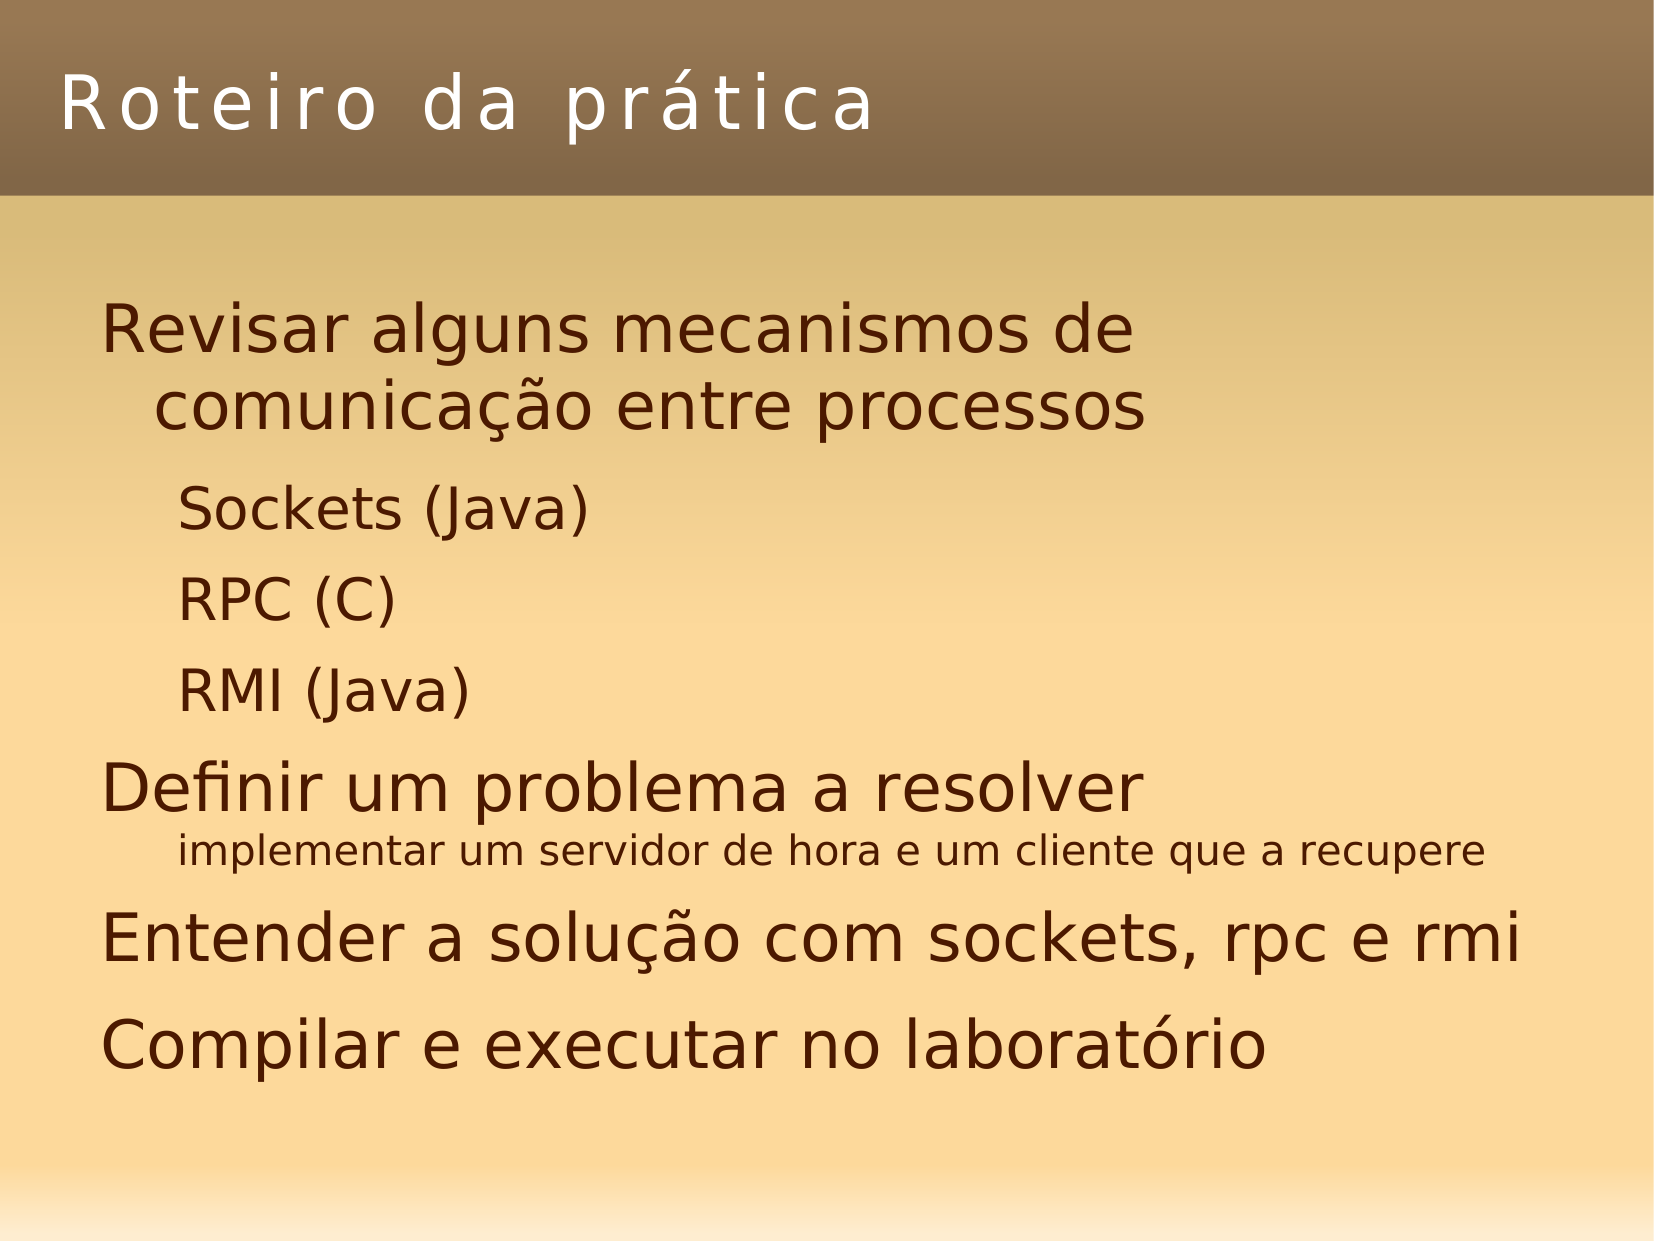

# Roteiro da prática
Revisar alguns mecanismos de comunicação entre processos
Sockets (Java)
RPC (C)
RMI (Java)
Definir um problema a resolver
implementar um servidor de hora e um cliente que a recupere
Entender a solução com sockets, rpc e rmi
Compilar e executar no laboratório